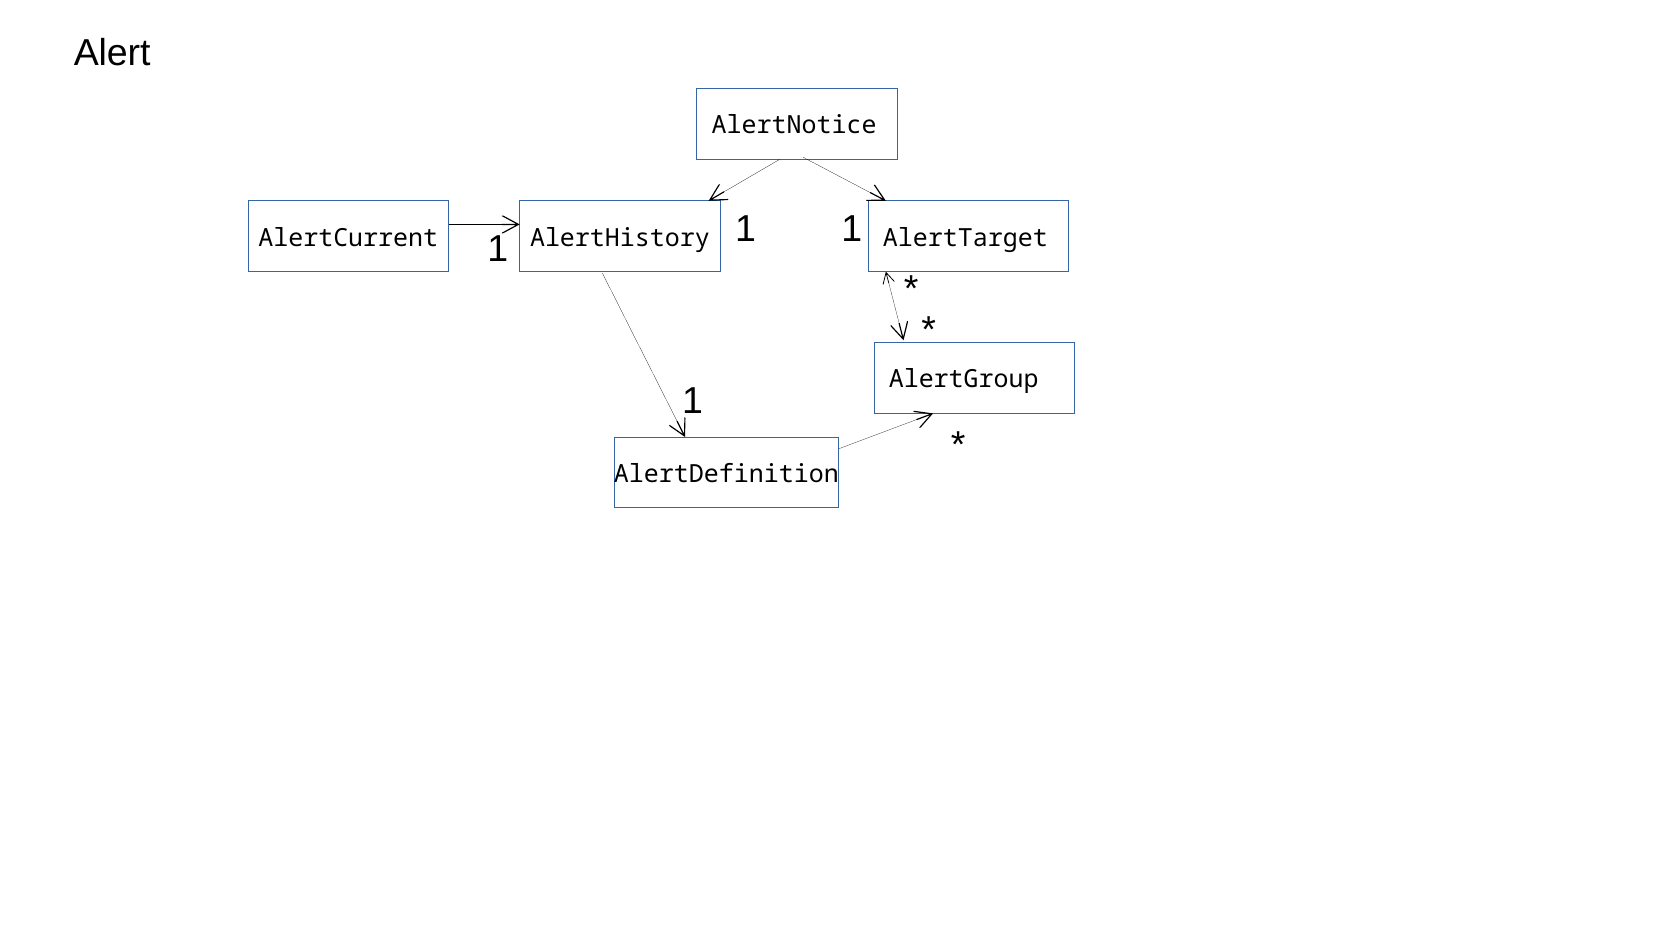

Alert
AlertNotice
1
1
AlertCurrent
AlertHistory
AlertTarget
1
*
*
AlertGroup
1
*
AlertDefinition